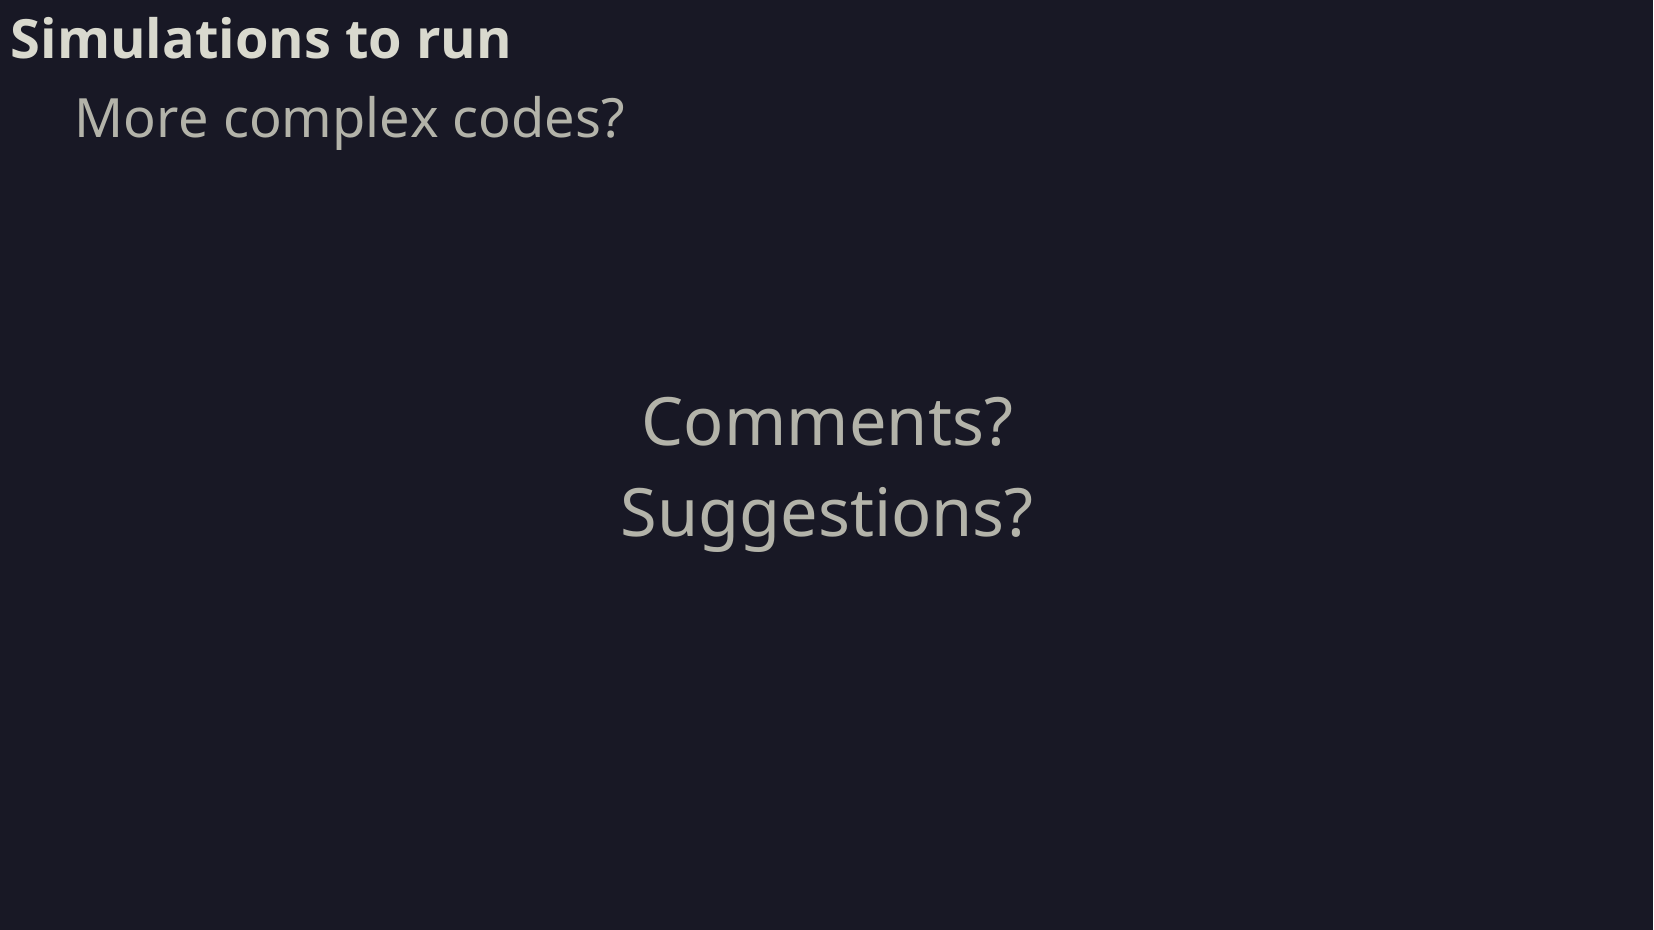

Simulations to run
More complex codes?
Comments?
Suggestions?